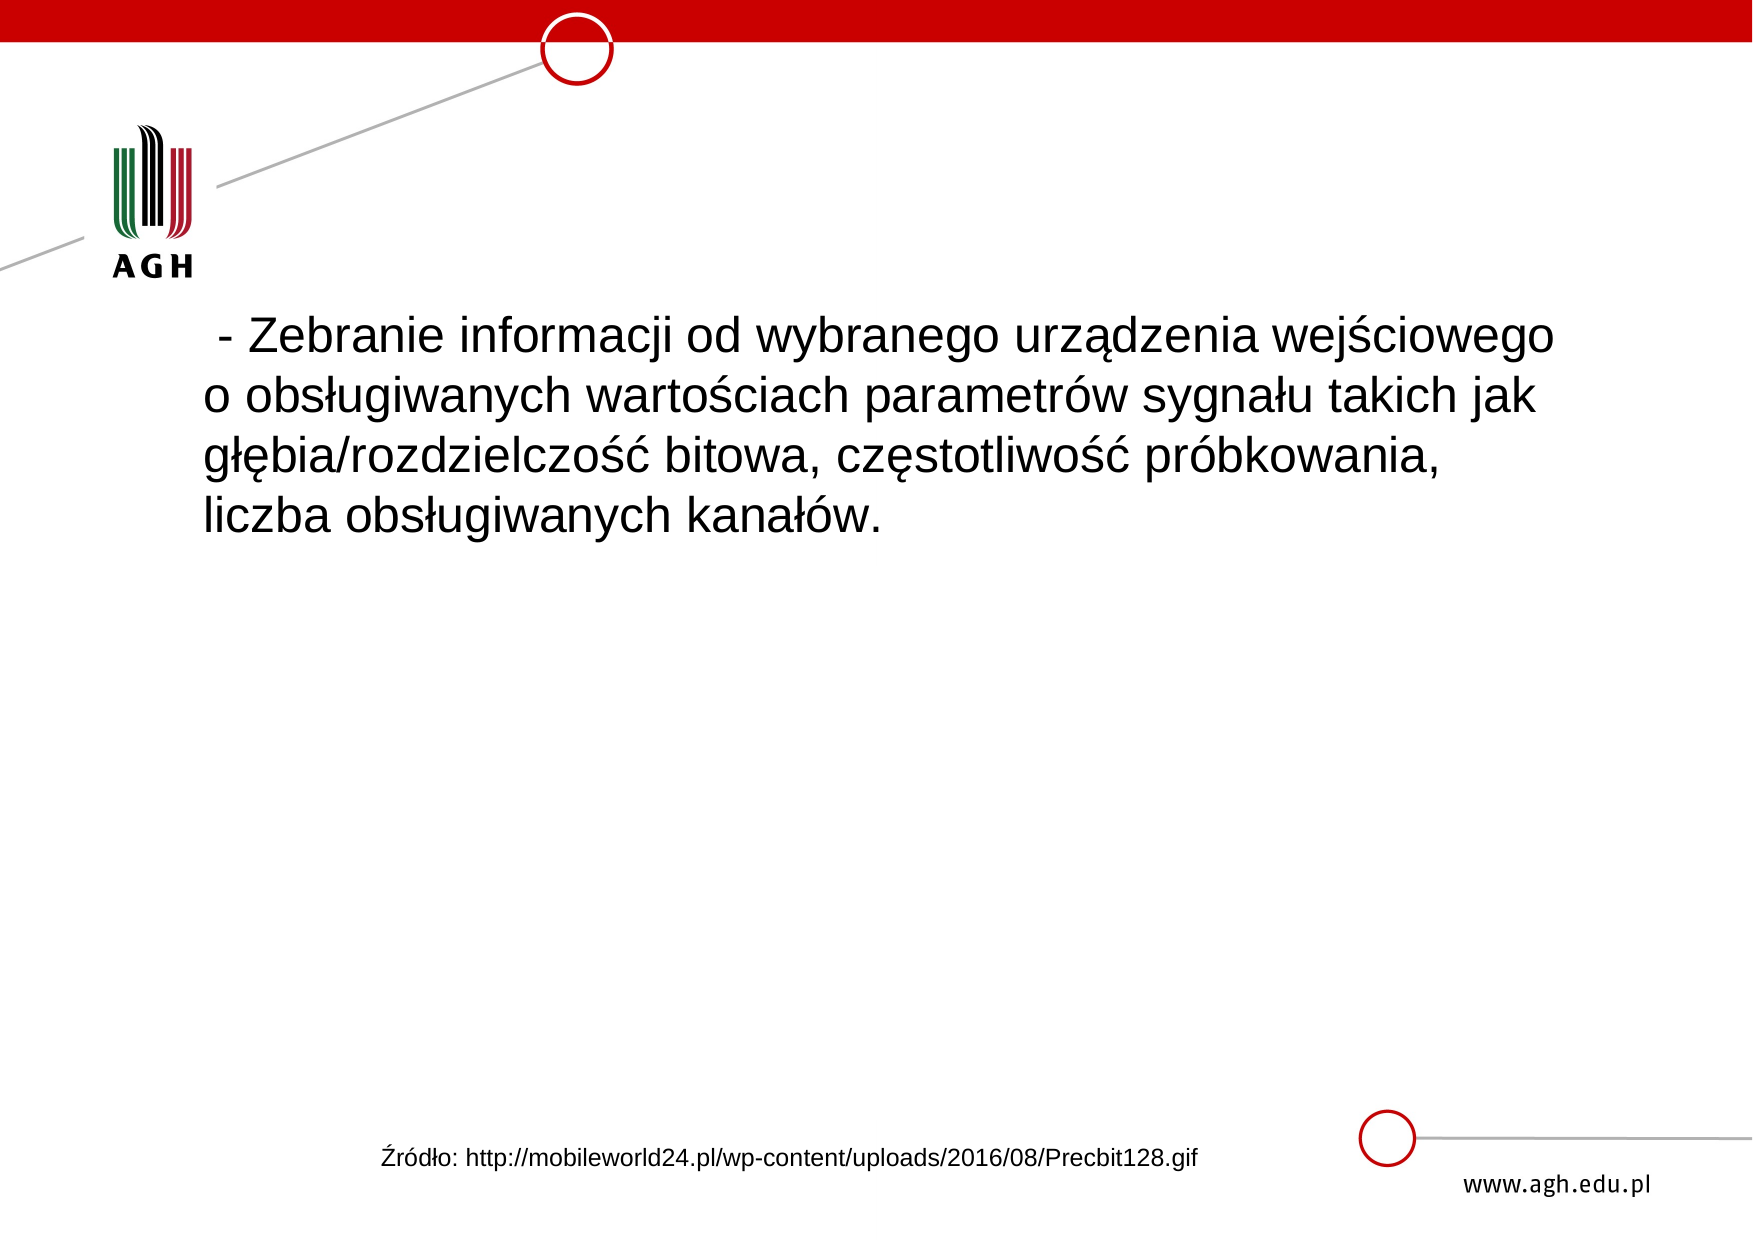

- Zebranie informacji od wybranego urządzenia wejściowego o obsługiwanych wartościach parametrów sygnału takich jak głębia/rozdzielczość bitowa, częstotliwość próbkowania, liczba obsługiwanych kanałów.
Źródło: http://mobileworld24.pl/wp-content/uploads/2016/08/Precbit128.gif